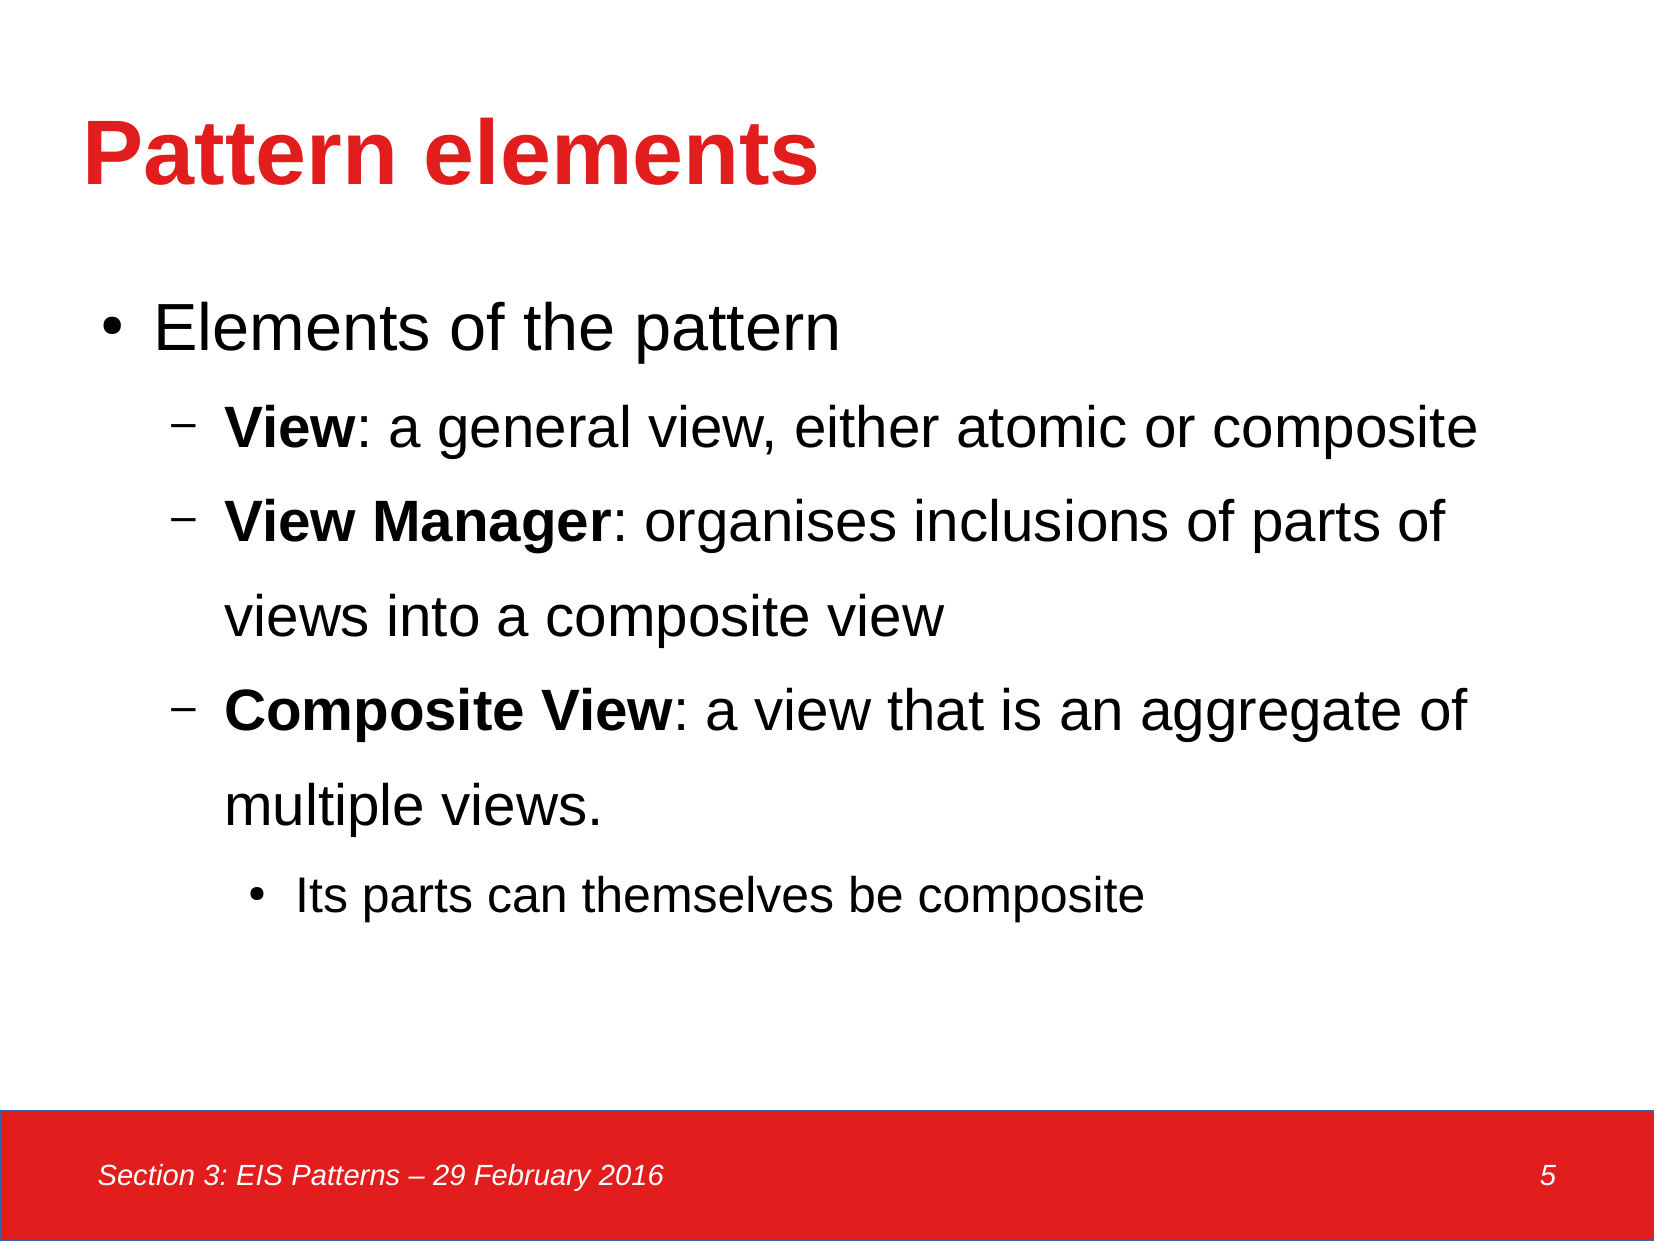

# Pattern elements
Elements of the pattern
View: a general view, either atomic or composite
View Manager: organises inclusions of parts of views into a composite view
Composite View: a view that is an aggregate of multiple views.
Its parts can themselves be composite